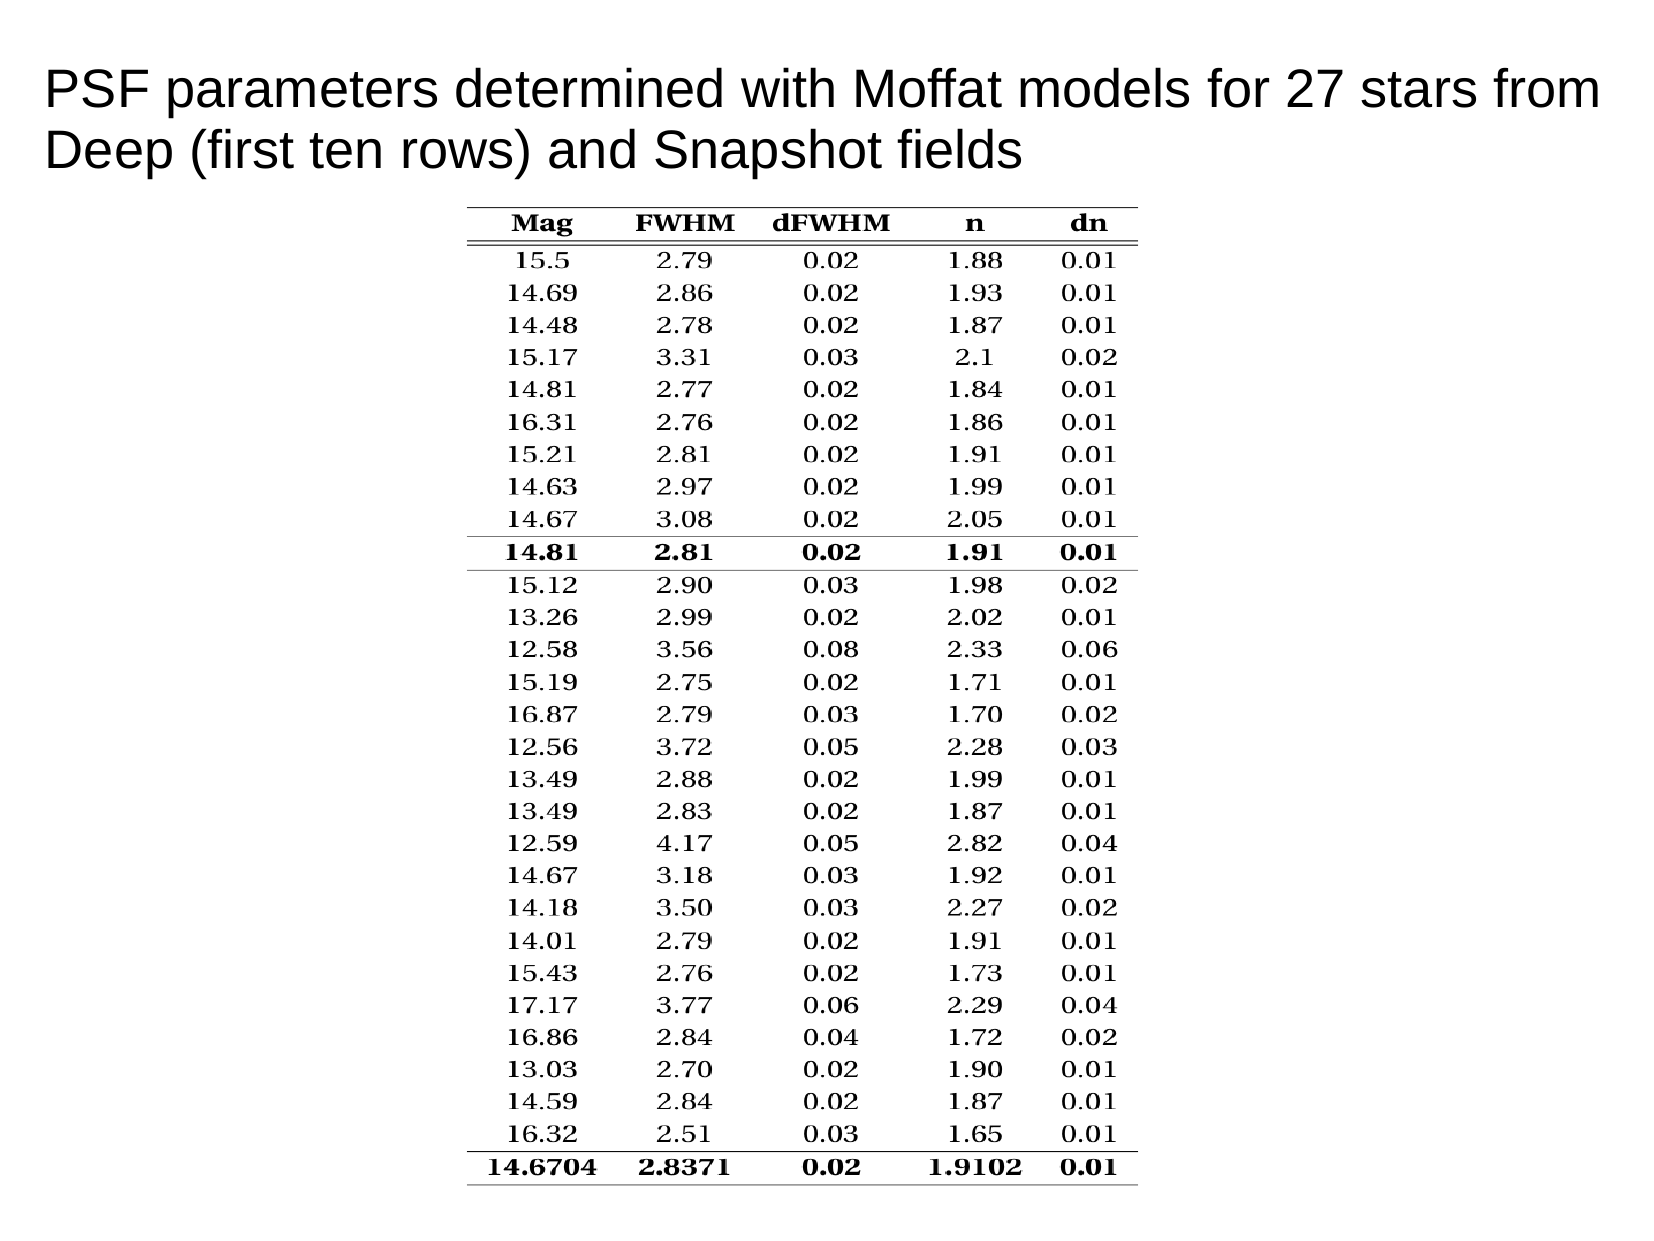

PSF parameters determined with Moffat models for 27 stars from Deep (first ten rows) and Snapshot fields